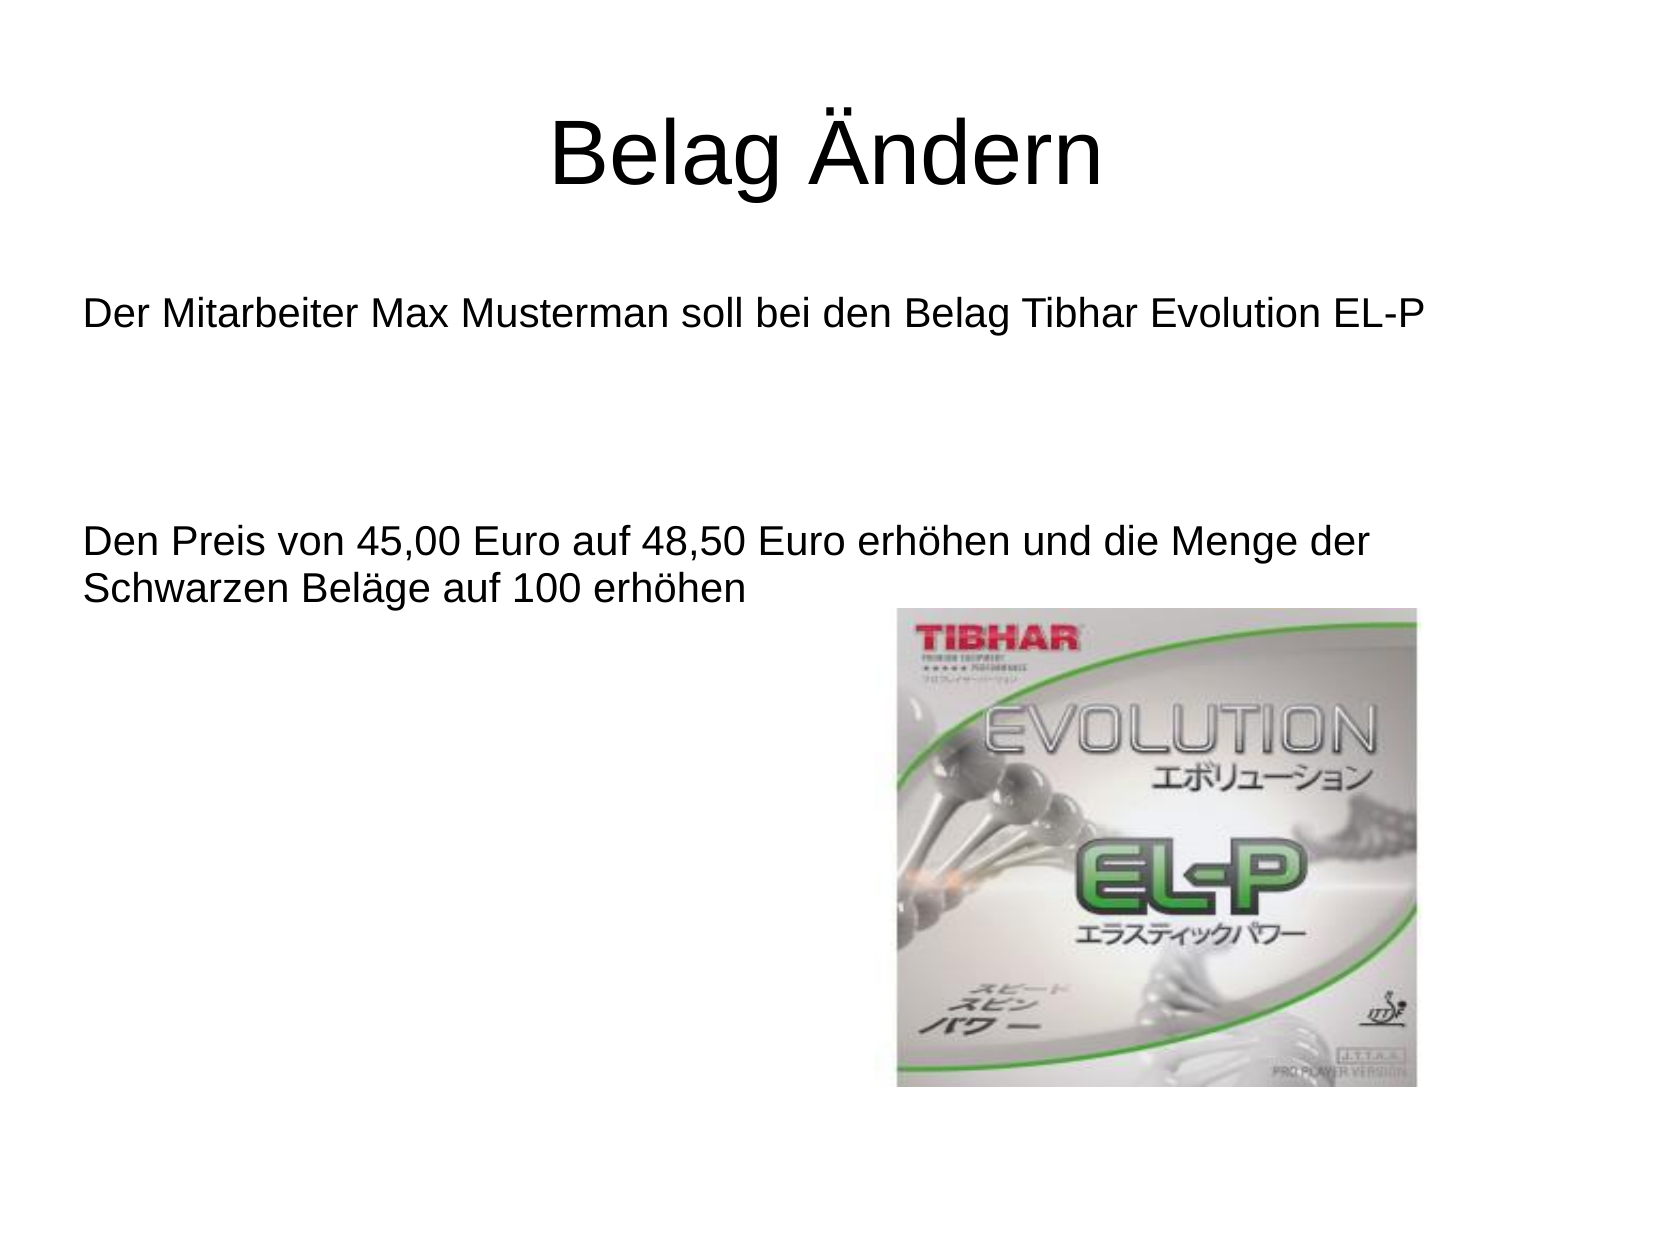

# Belag Ändern
Der Mitarbeiter Max Musterman soll bei den Belag Tibhar Evolution EL-P
Den Preis von 45,00 Euro auf 48,50 Euro erhöhen und die Menge der Schwarzen Beläge auf 100 erhöhen